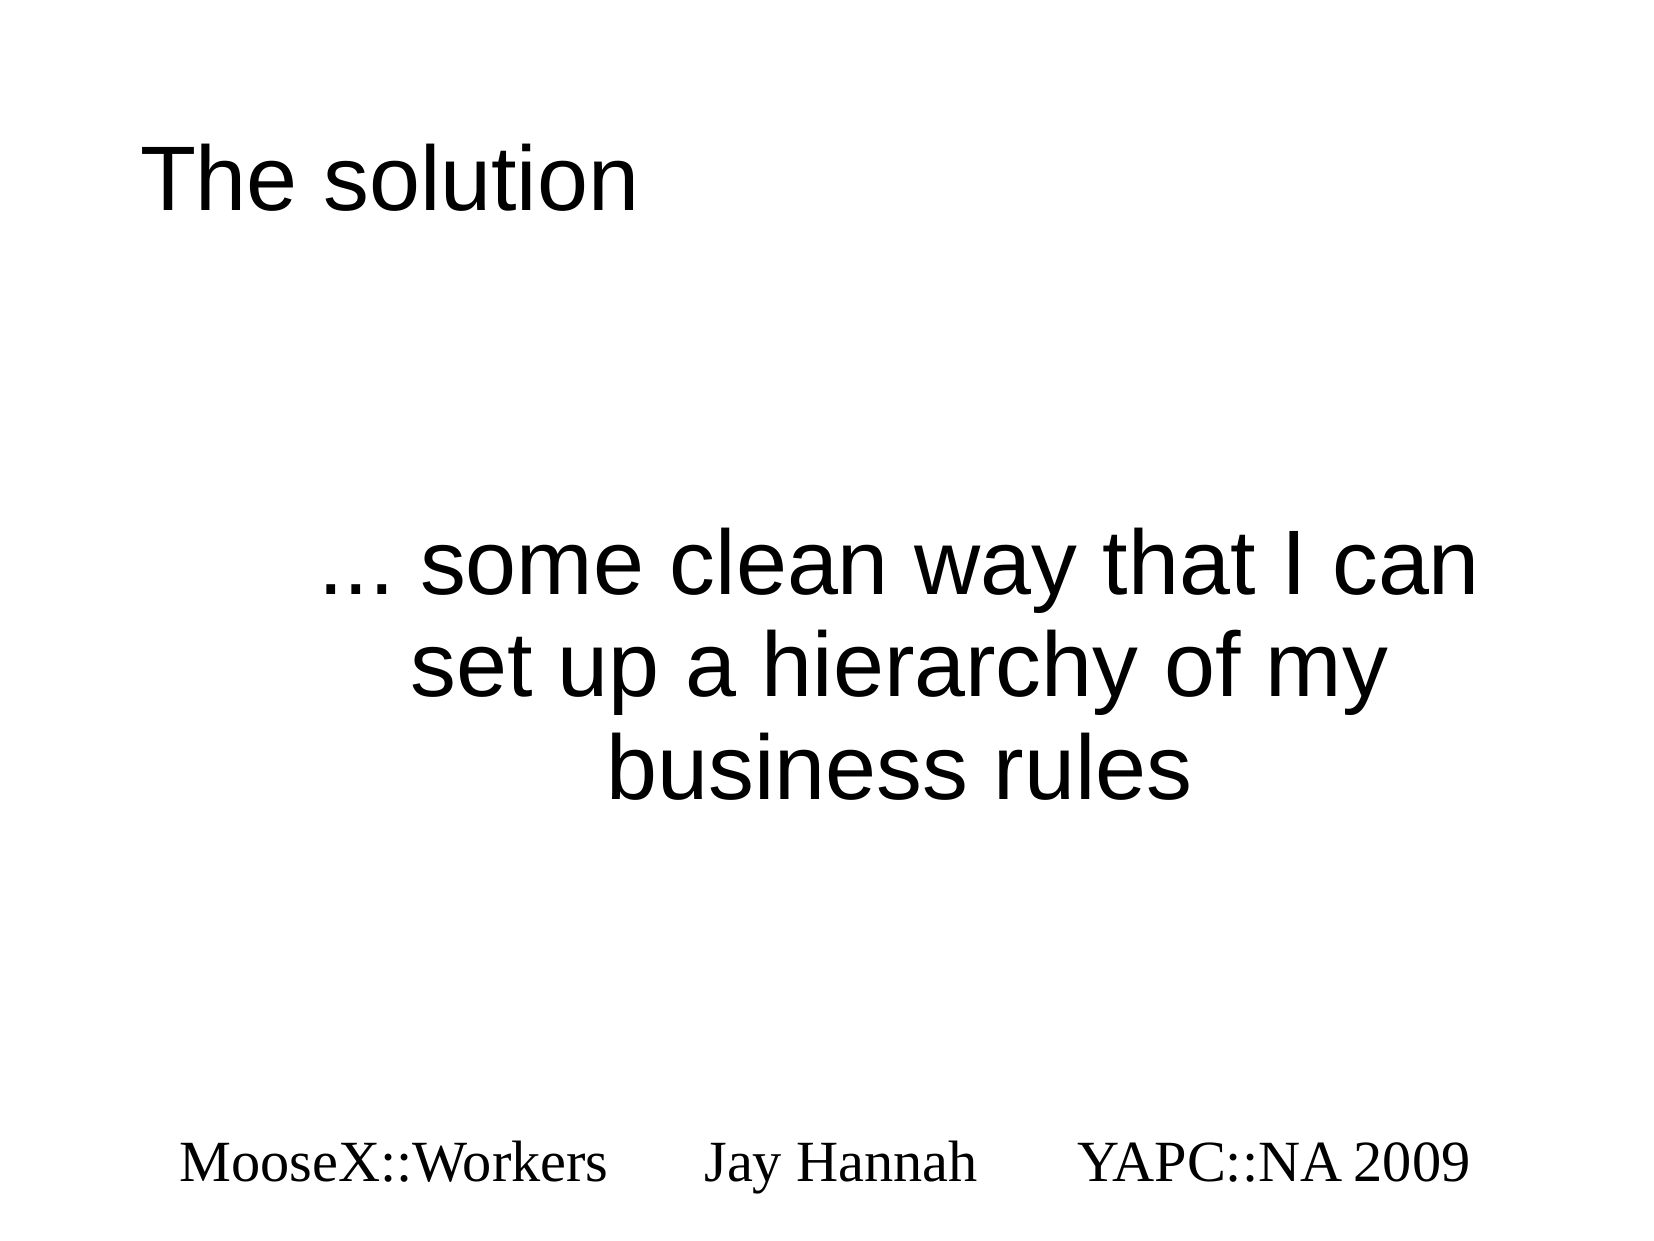

# The solution
... some clean way that I can set up a hierarchy of my business rules